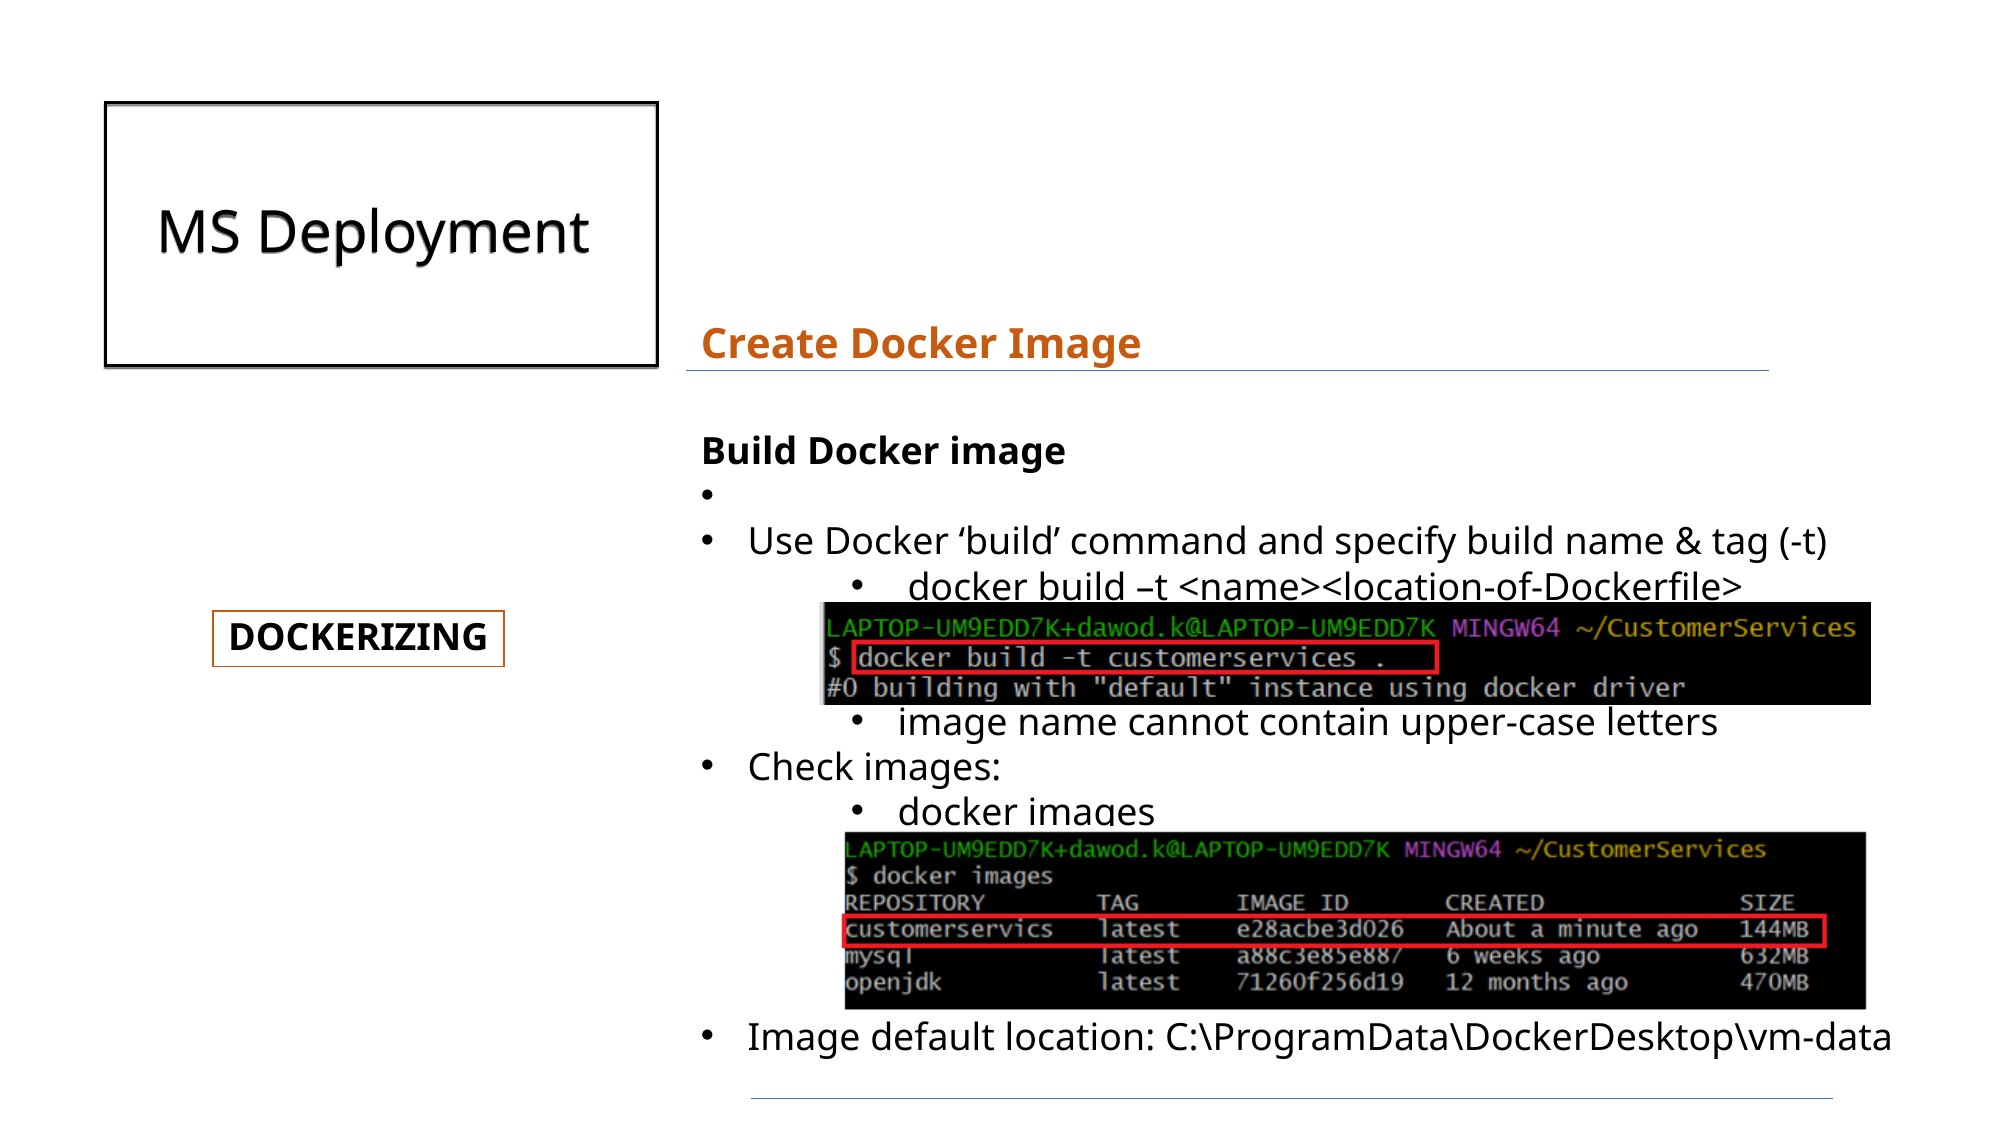

# MS Deployment
Create Docker Image
Build Docker image
Use Docker ‘build’ command and specify build name & tag (-t)
 docker build –t <name><location-of-Dockerfile>
image name cannot contain upper-case letters
Check images:
docker images
Image default location: C:\ProgramData\DockerDesktop\vm-data
DOCKERIZING